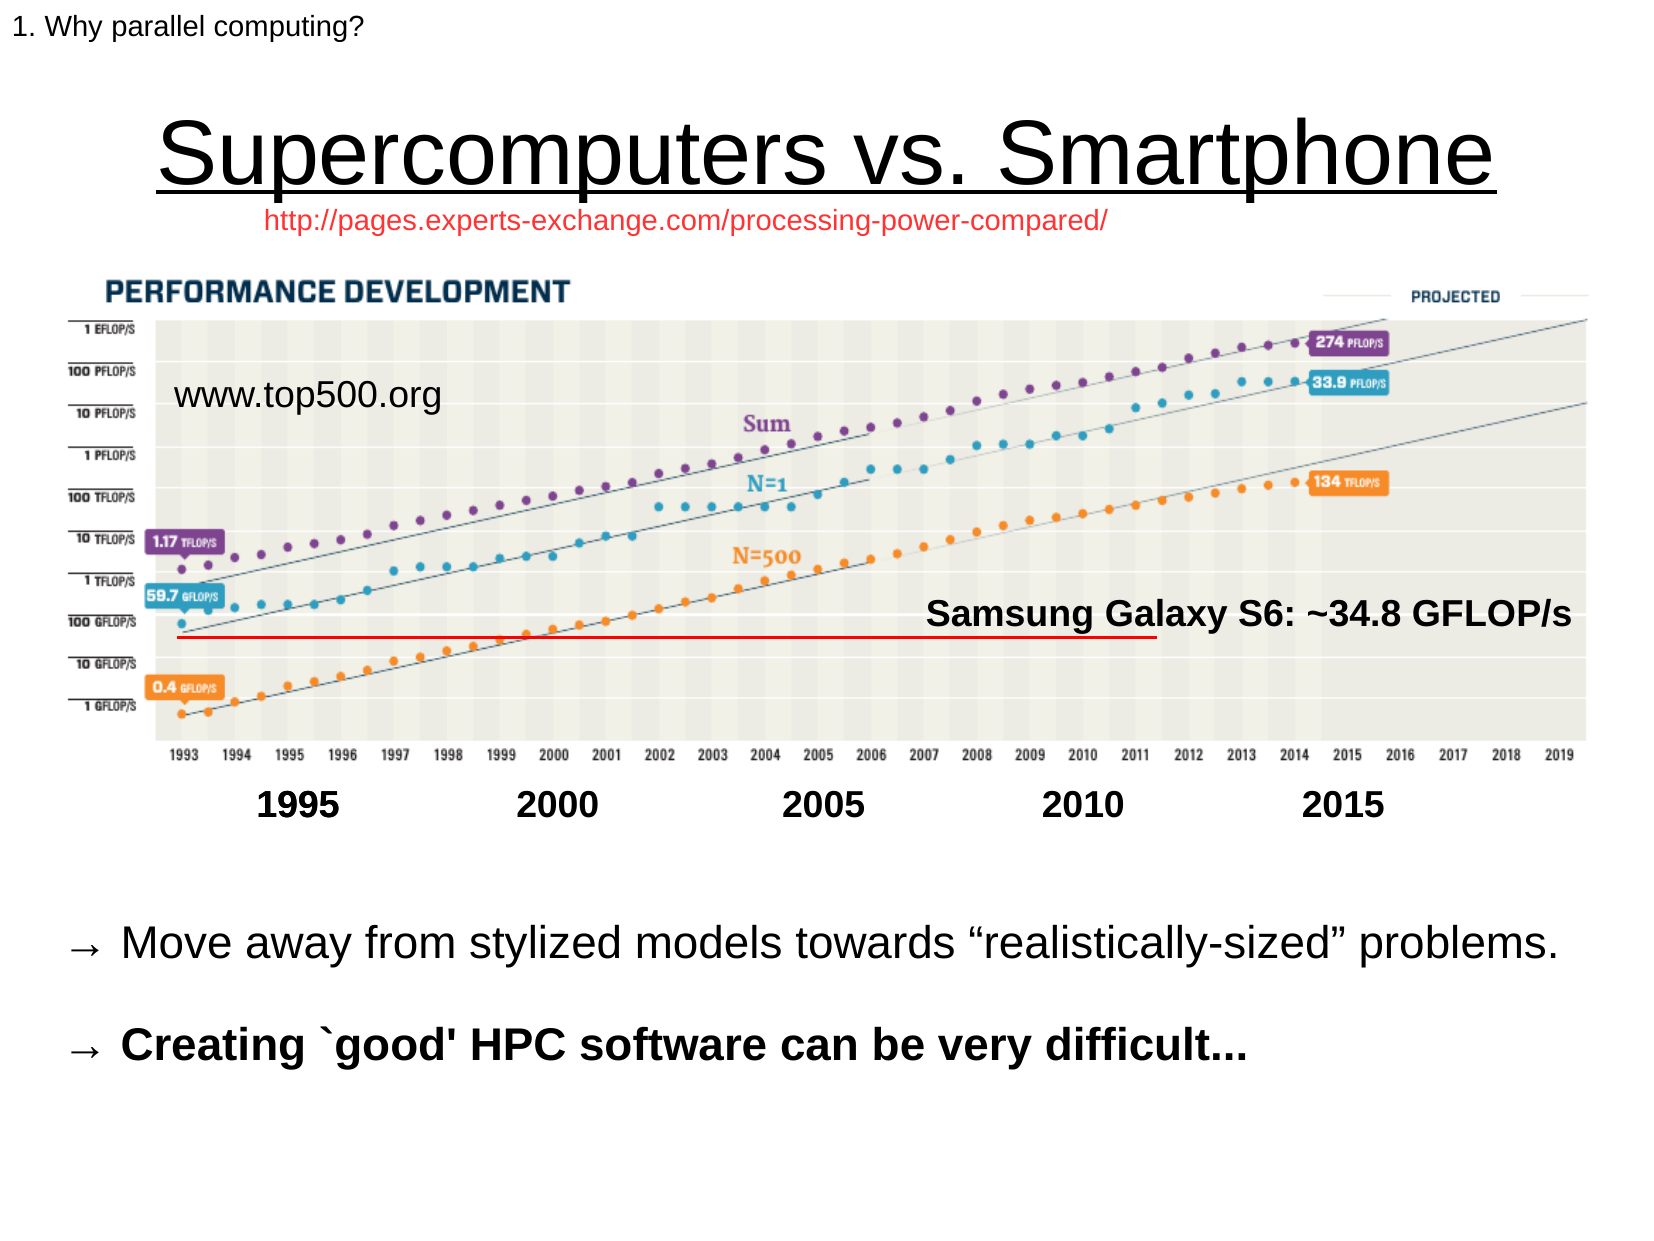

1. Why parallel computing?
# Supercomputers vs. Smartphone
http://pages.experts-exchange.com/processing-power-compared/
www.top500.org
Samsung Galaxy S6: ~34.8 GFLOP/s
1995
1995
2000
2005
2010
2015
→ Move away from stylized models towards “realistically-sized” problems.
→ Creating `good' HPC software can be very difficult...